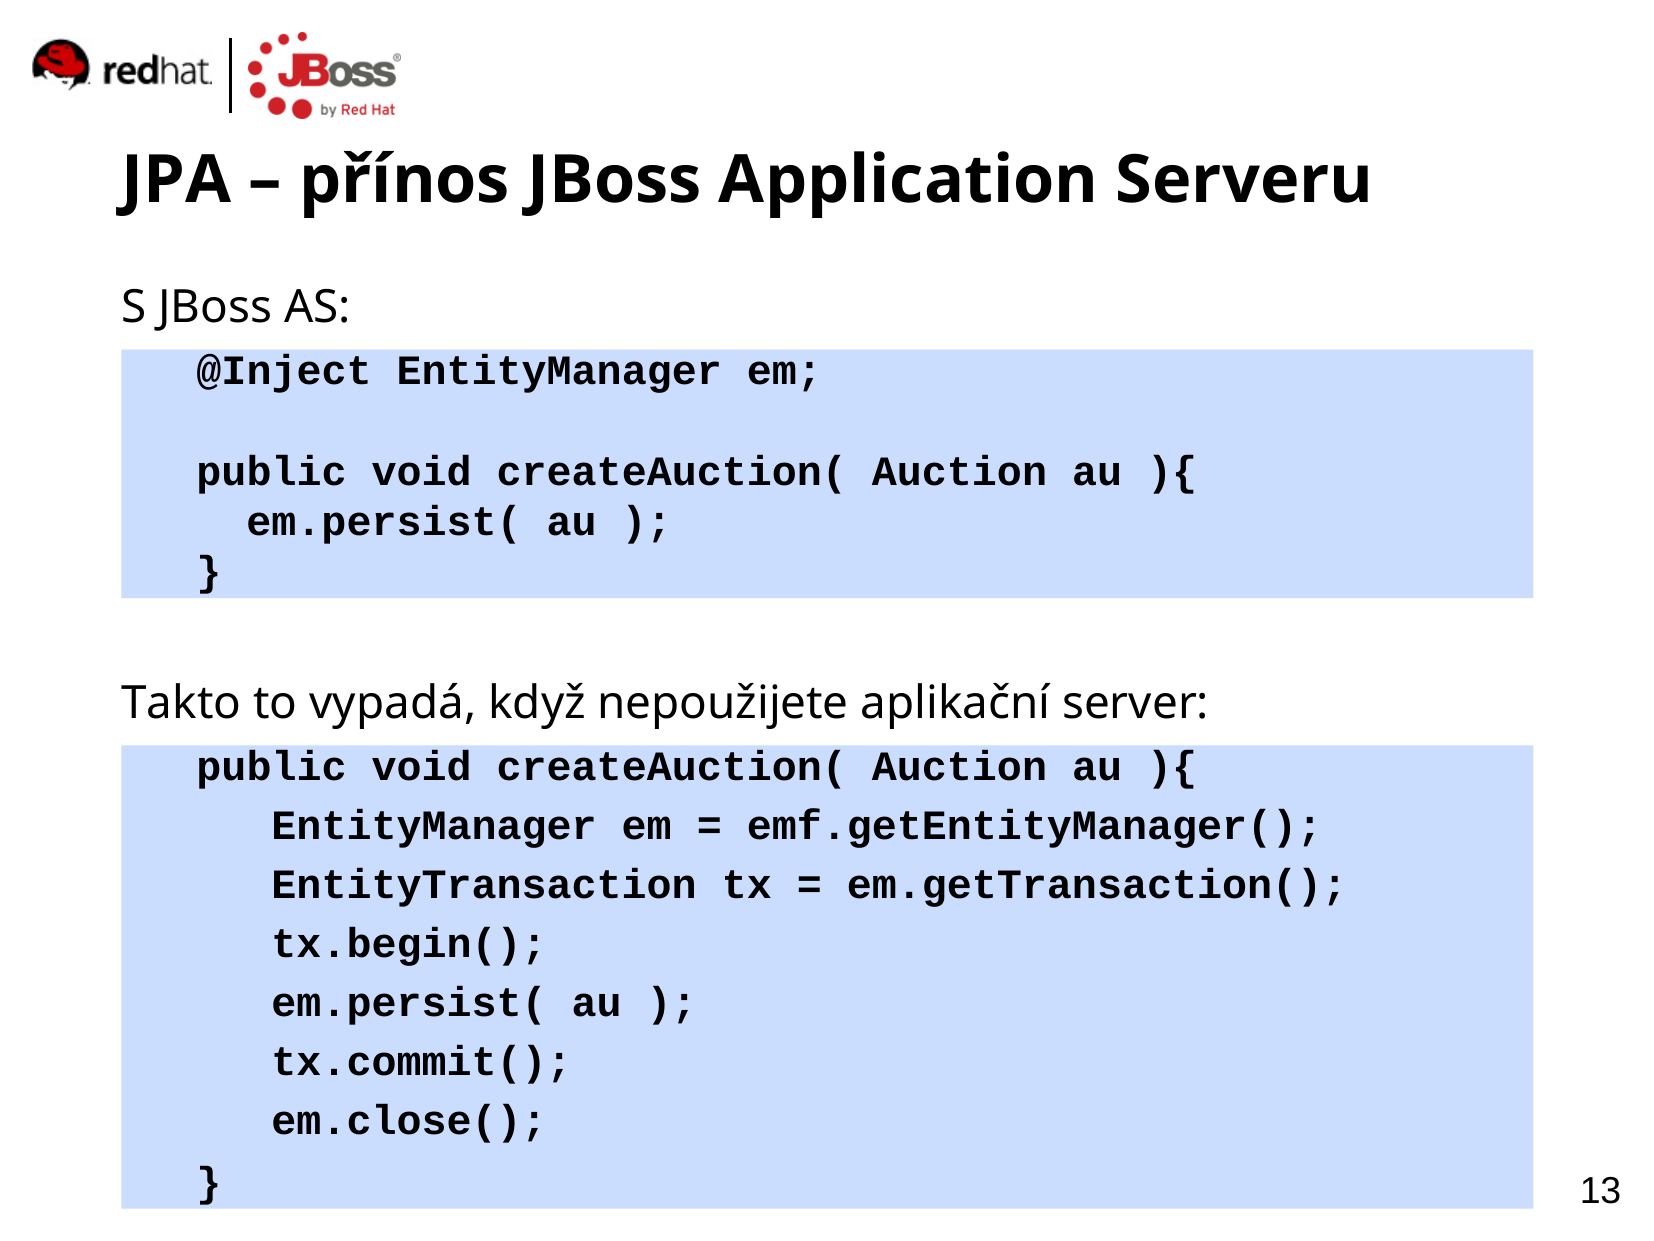

# JPA – přínos JBoss Application Serveru
S JBoss AS:
@Inject EntityManager em;
public void createAuction( Auction au ){
 em.persist( au );
}
Takto to vypadá, když nepoužijete aplikační server:
public void createAuction( Auction au ){
EntityManager em = emf.getEntityManager();
EntityTransaction tx = em.getTransaction();
tx.begin();
em.persist( au );
tx.commit();
em.close();
}